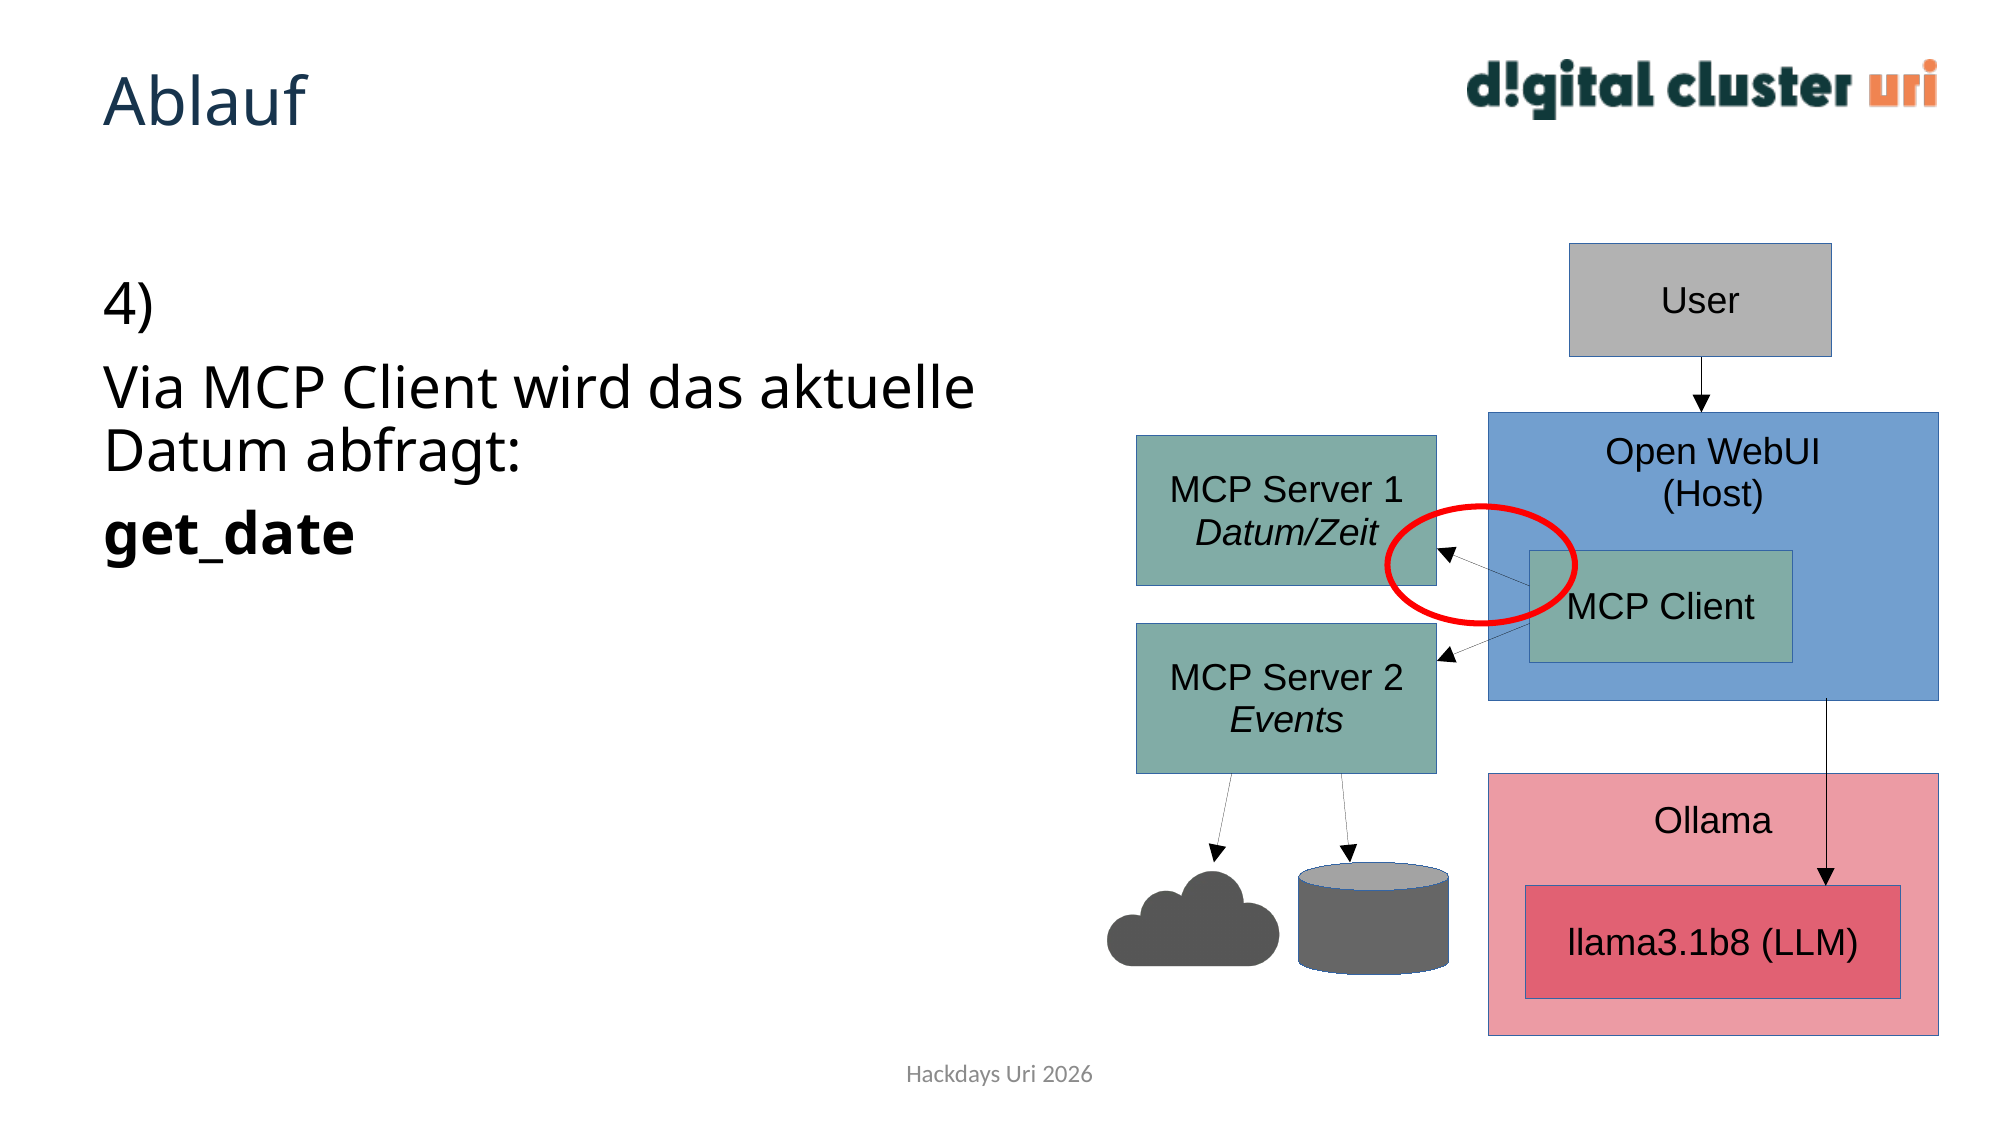

# Ablauf
User
Open WebUI
(Host)
MCP Server 1
Datum/Zeit
MCP Client
MCP Server 2
Events
Ollama
llama3.1b8 (LLM)
4)
Via MCP Client wird das aktuelle Datum abfragt:
get_date
Hackdays Uri 2026